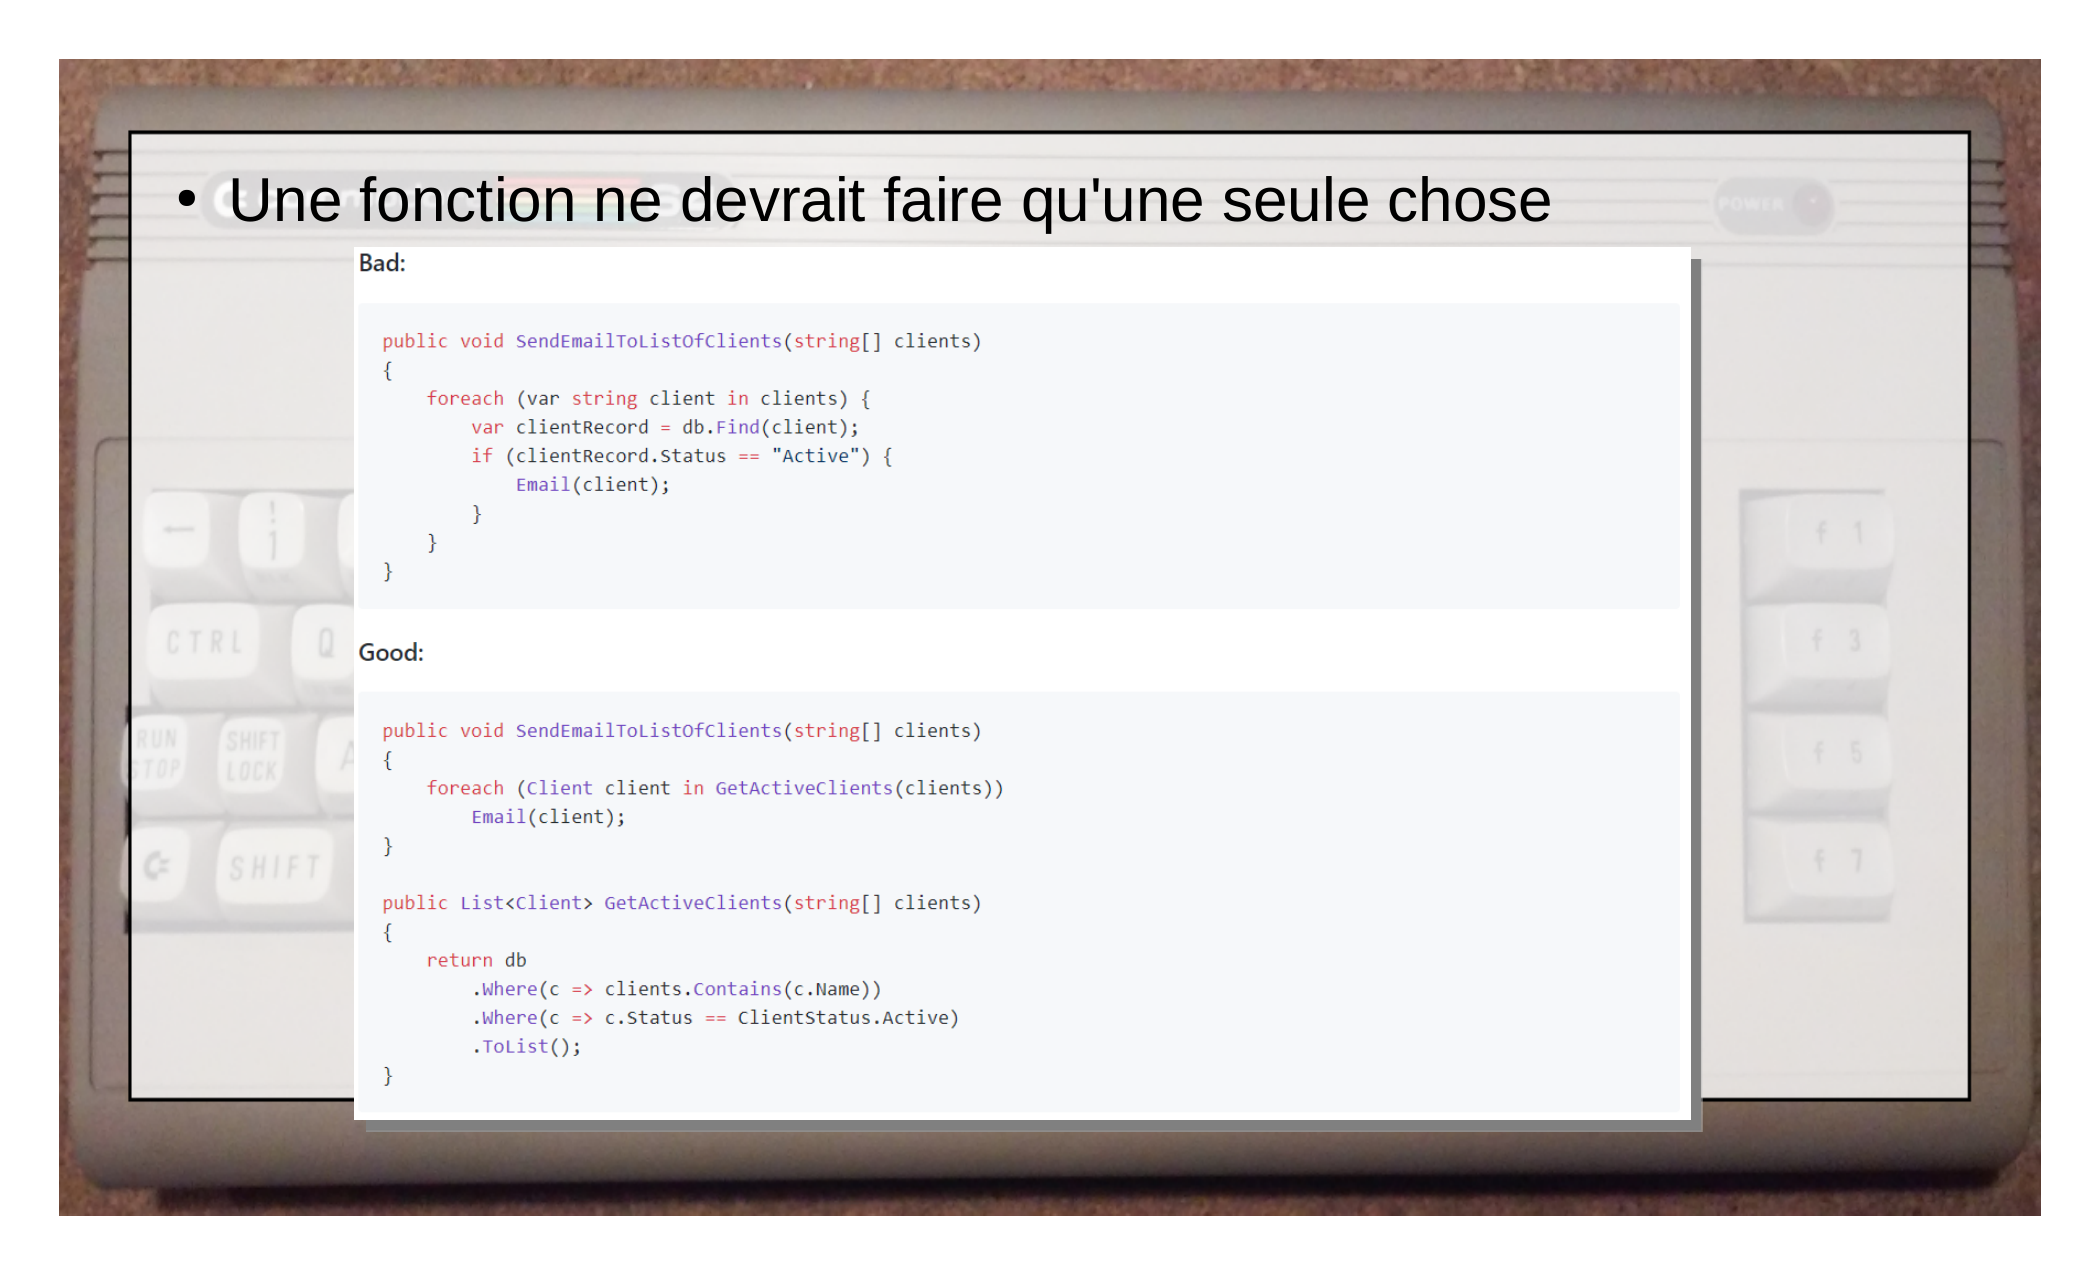

# Une fonction ne devrait faire qu'une seule chose